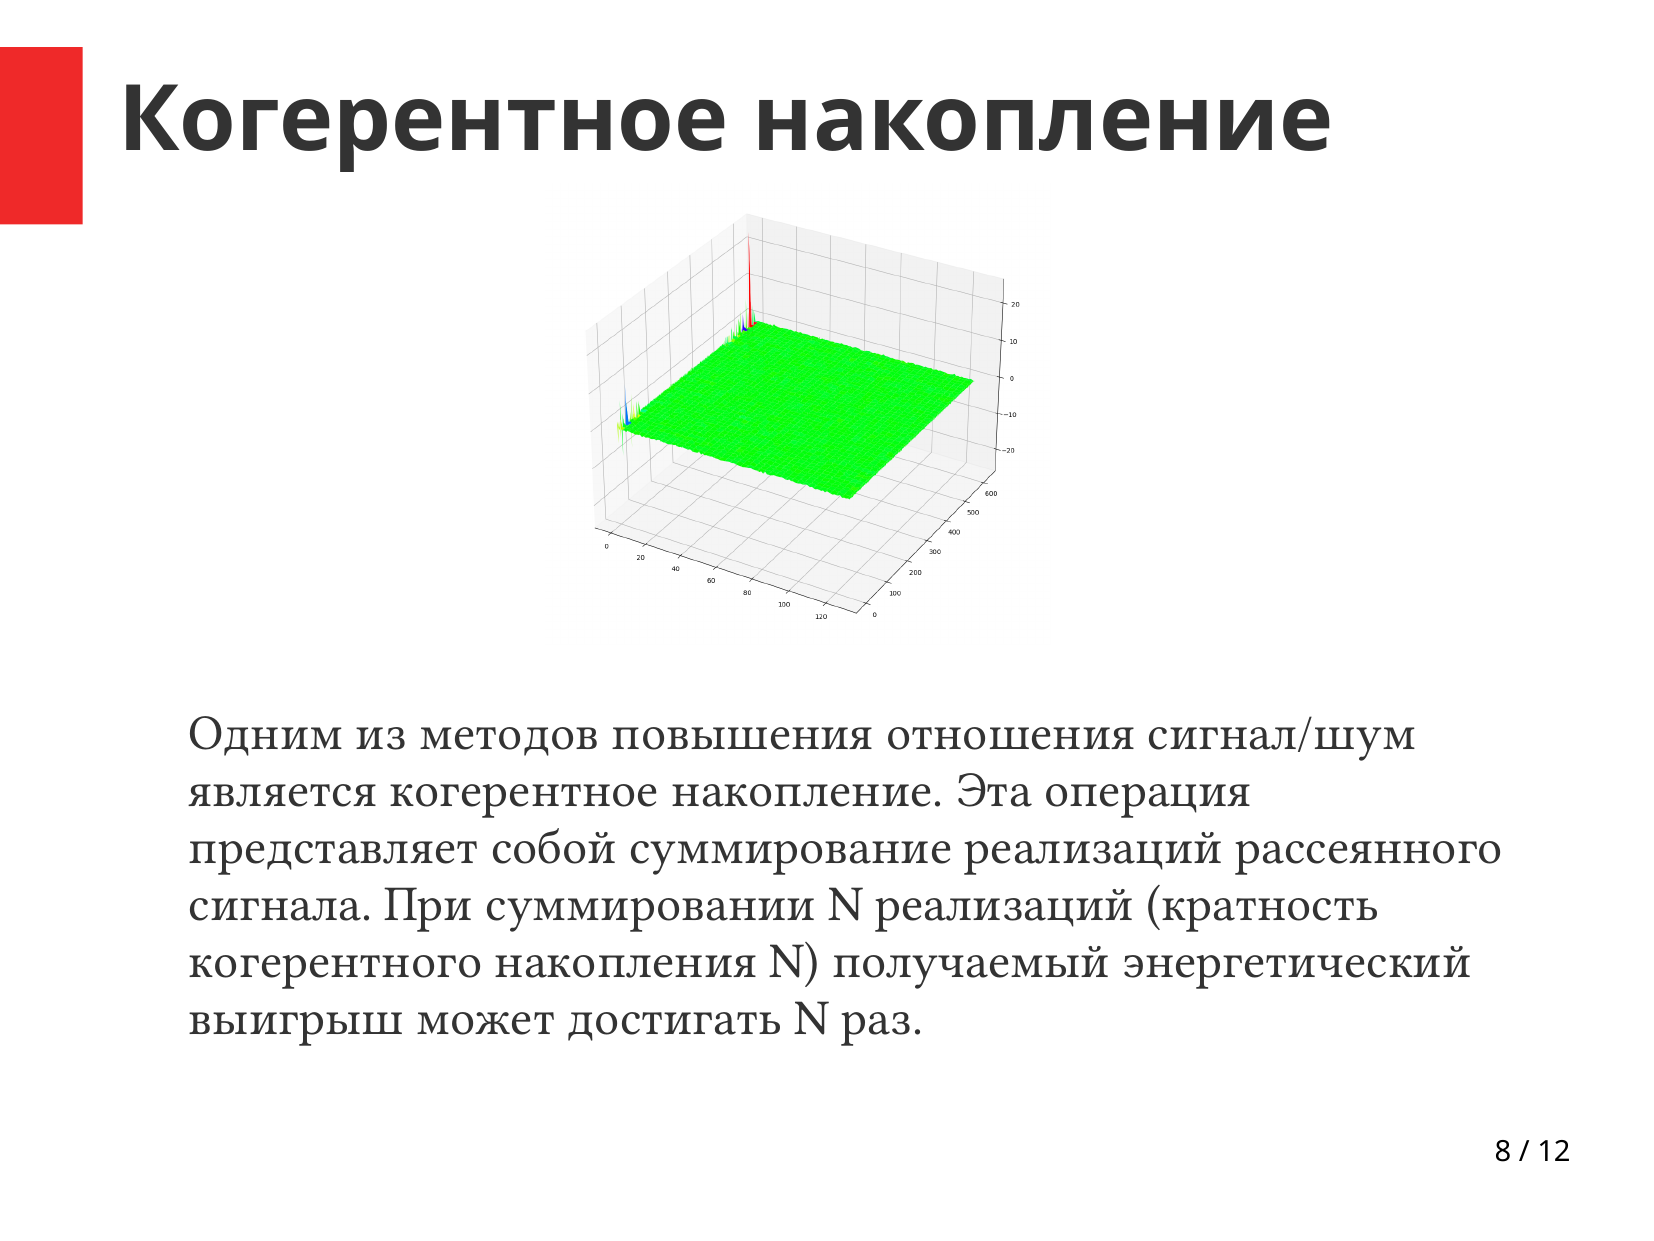

# Когерентное накопление
Одним из методов повышения отношения сигнал/шум является когерентное накопление. Эта операция представляет собой суммирование реализаций рассеянного сигнала. При суммировании N реализаций (кратность когерентного накопления N) получаемый энергетический выигрыш может достигать N раз.
8